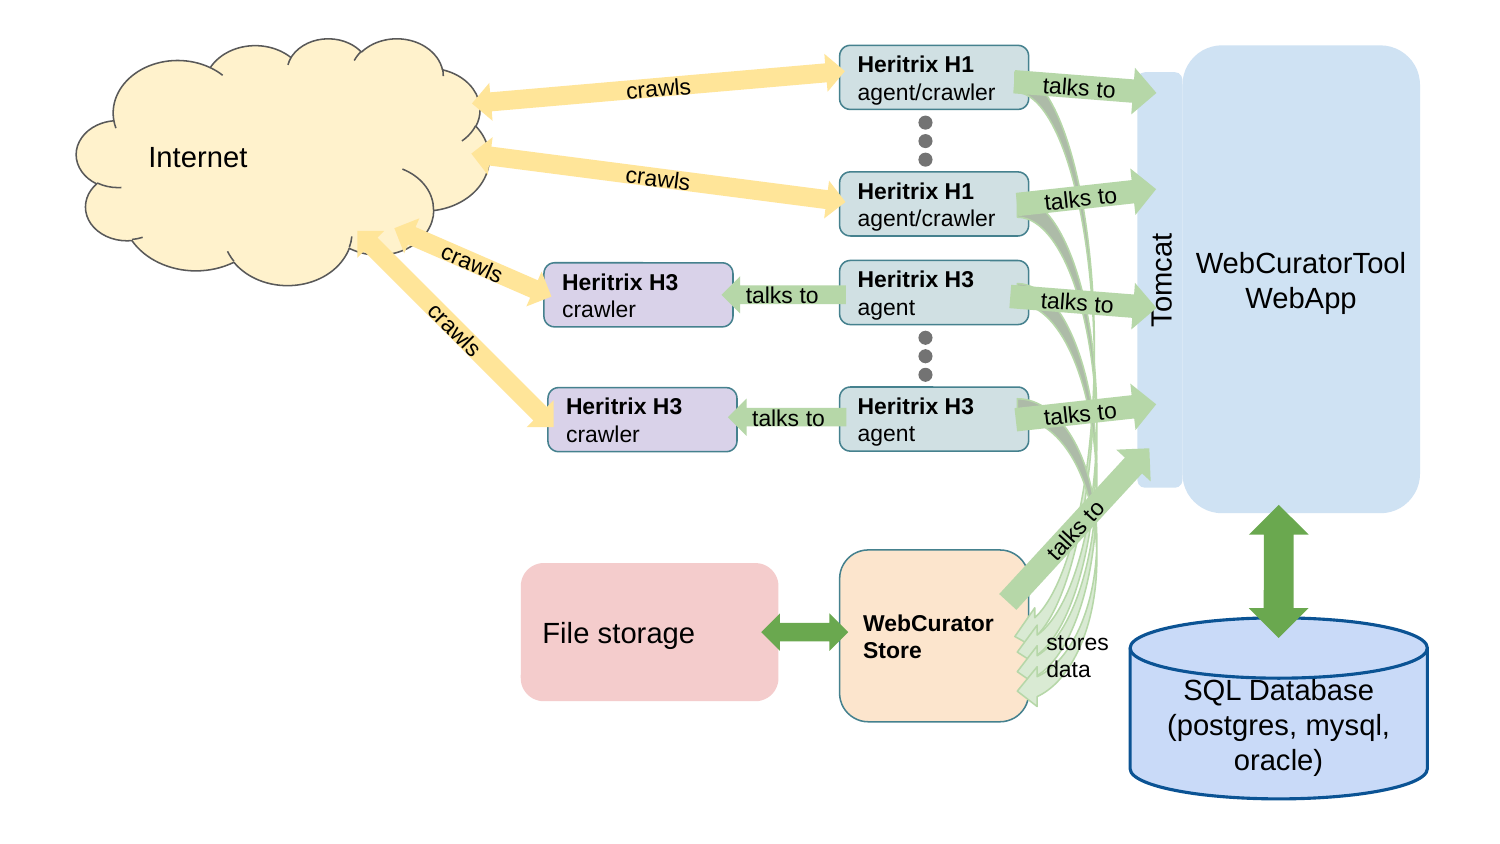

Internet
Heritrix H1 agent/crawler
WebCuratorTool
WebApp
talks to
crawls
crawls
Heritrix H1 agent/crawler
talks to
crawls
Tomcat
Heritrix H3 agent
Heritrix H3 crawler
talks to
talks to
crawls
Heritrix H3 agent
Heritrix H3 crawler
talks to
talks to
talks to
WebCurator
Store
File storage
stores data
SQL Database
(postgres, mysql, oracle)